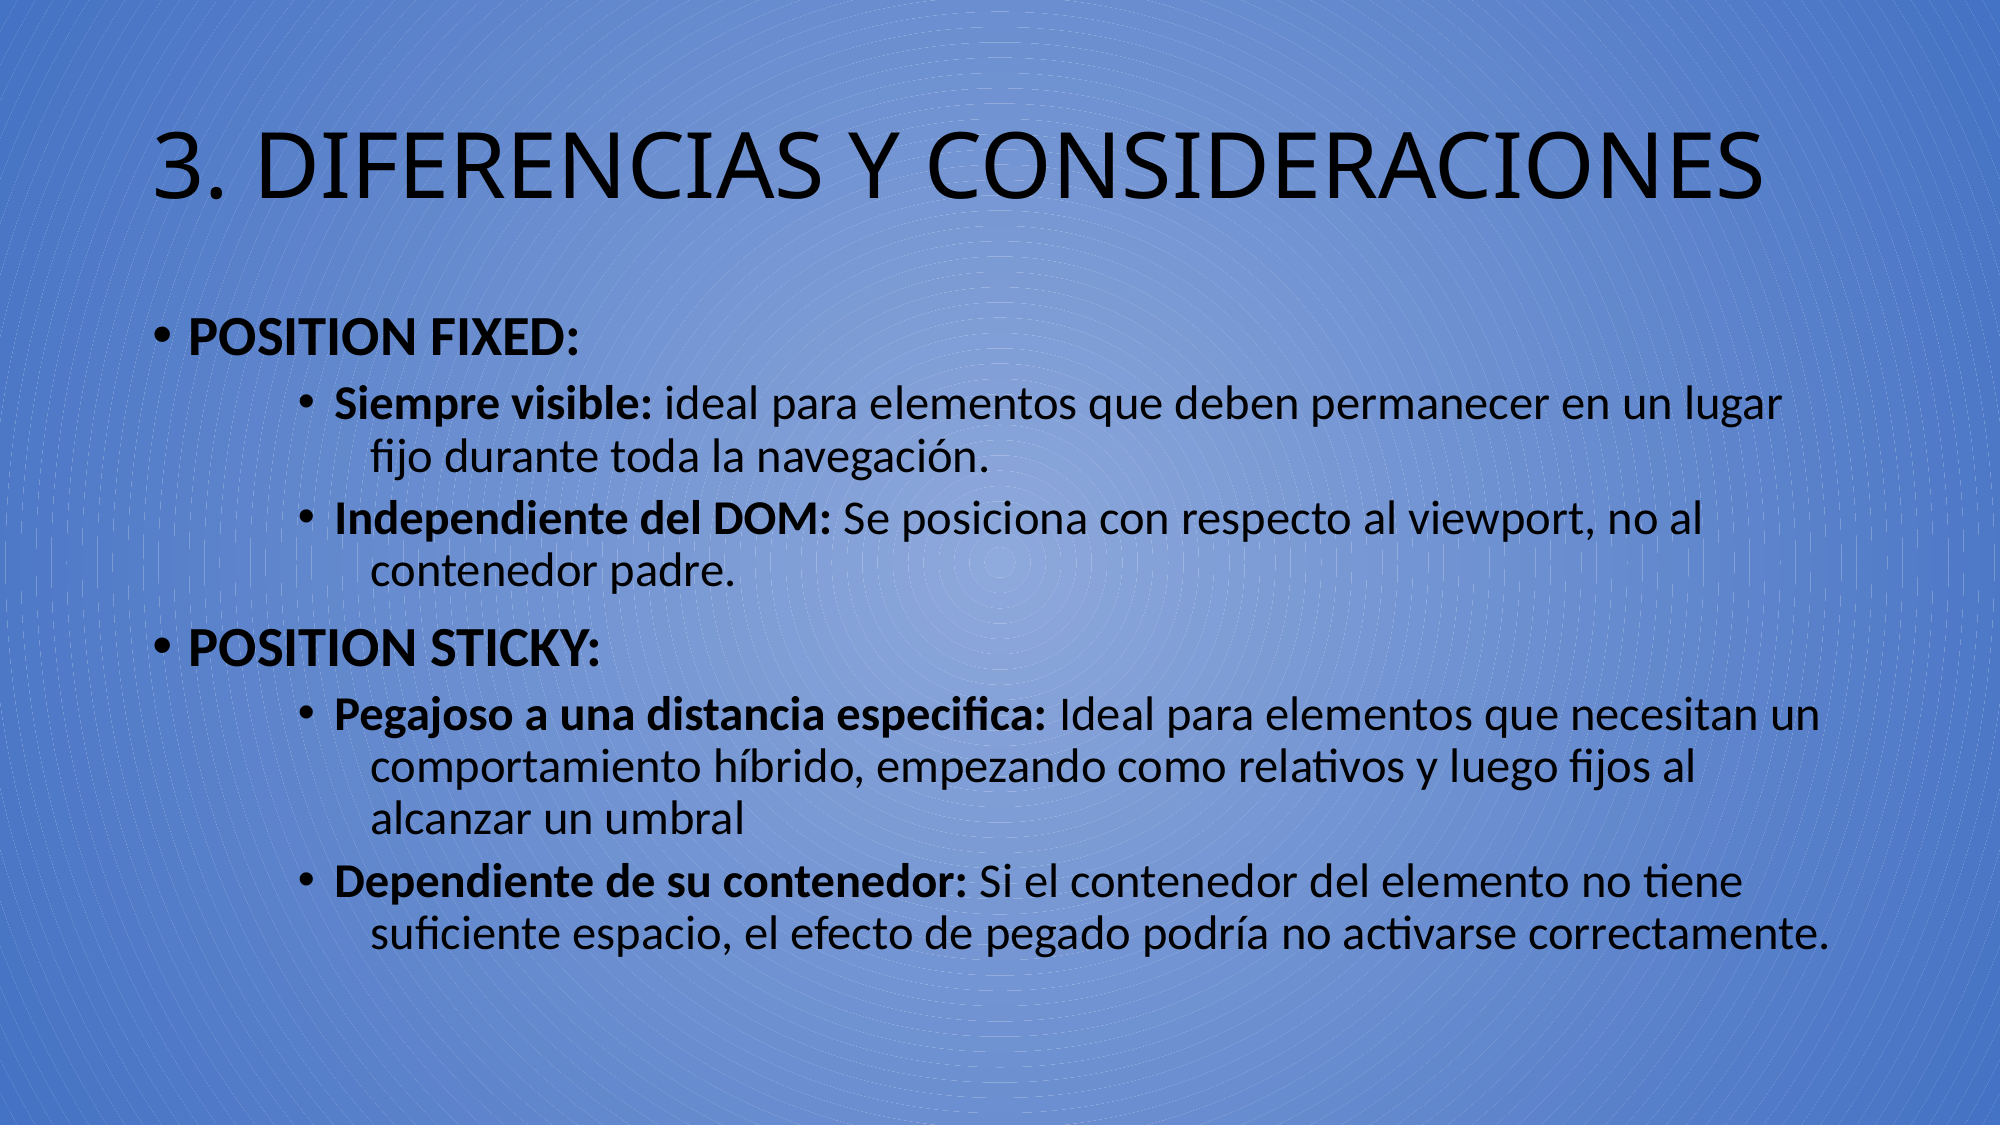

# 3. DIFERENCIAS Y CONSIDERACIONES
POSITION FIXED:
Siempre visible: ideal para elementos que deben permanecer en un lugar fijo durante toda la navegación.
Independiente del DOM: Se posiciona con respecto al viewport, no al contenedor padre.
POSITION STICKY:
Pegajoso a una distancia especifica: Ideal para elementos que necesitan un comportamiento híbrido, empezando como relativos y luego fijos al alcanzar un umbral
Dependiente de su contenedor: Si el contenedor del elemento no tiene suficiente espacio, el efecto de pegado podría no activarse correctamente.